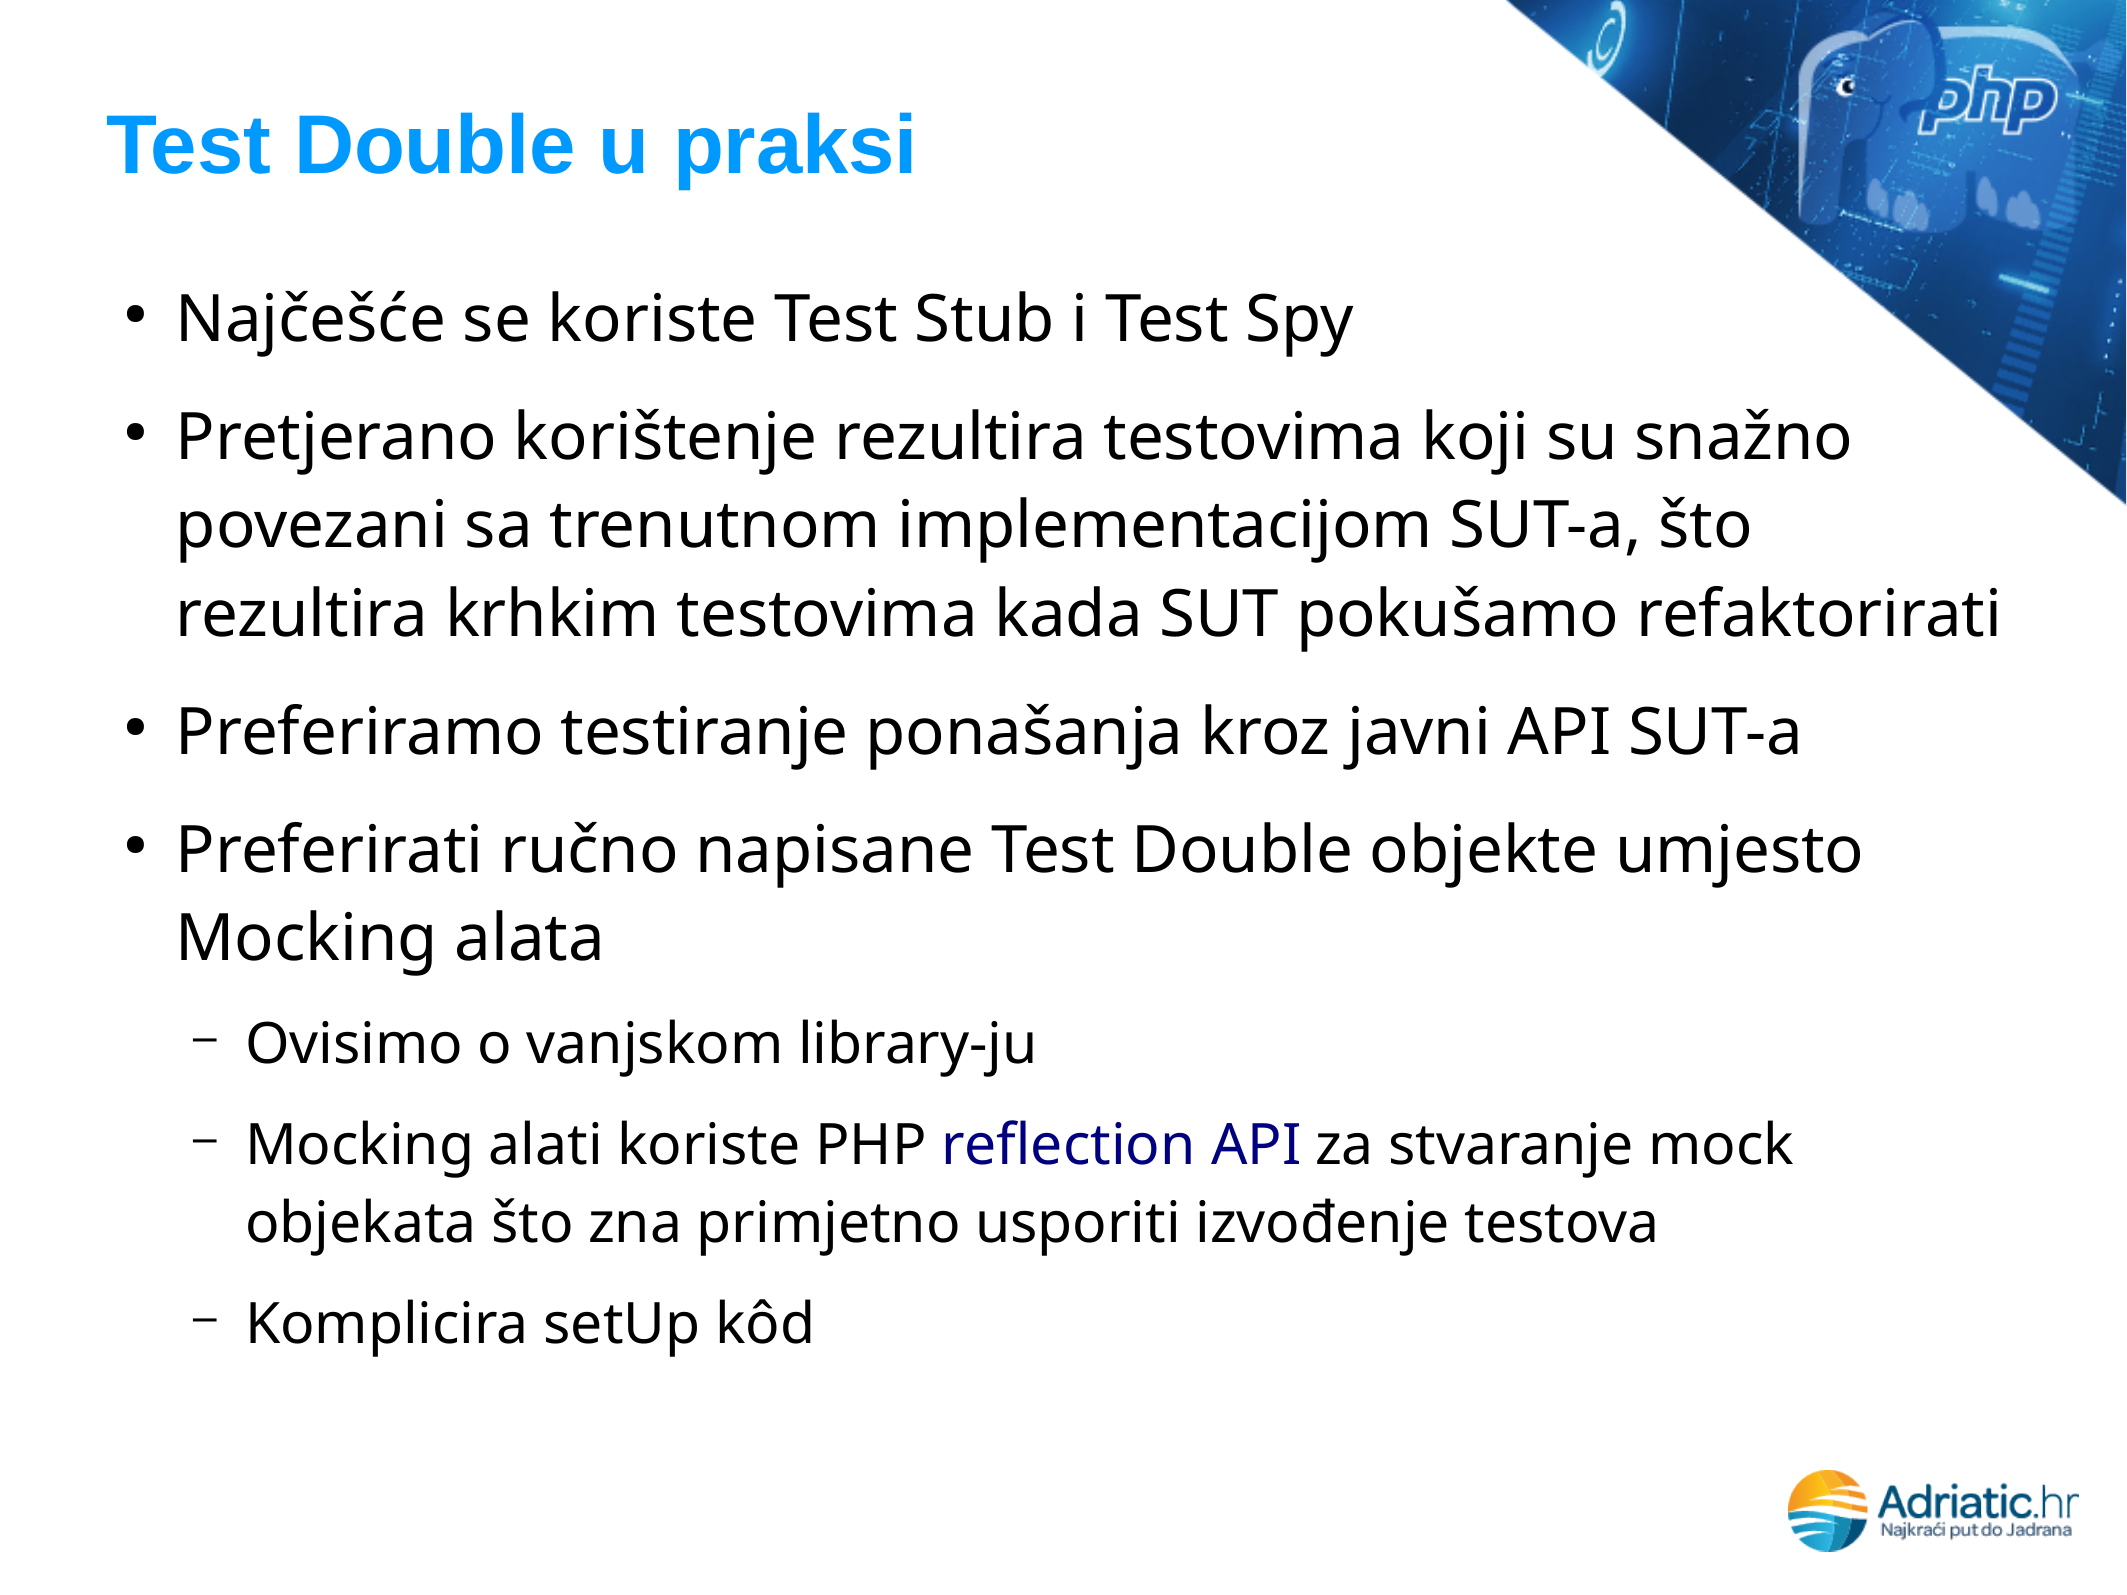

# Test Double u praksi
Najčešće se koriste Test Stub i Test Spy
Pretjerano korištenje rezultira testovima koji su snažno povezani sa trenutnom implementacijom SUT-a, što rezultira krhkim testovima kada SUT pokušamo refaktorirati
Preferiramo testiranje ponašanja kroz javni API SUT-a
Preferirati ručno napisane Test Double objekte umjesto Mocking alata
Ovisimo o vanjskom library-ju
Mocking alati koriste PHP reflection API za stvaranje mock objekata što zna primjetno usporiti izvođenje testova
Komplicira setUp kôd